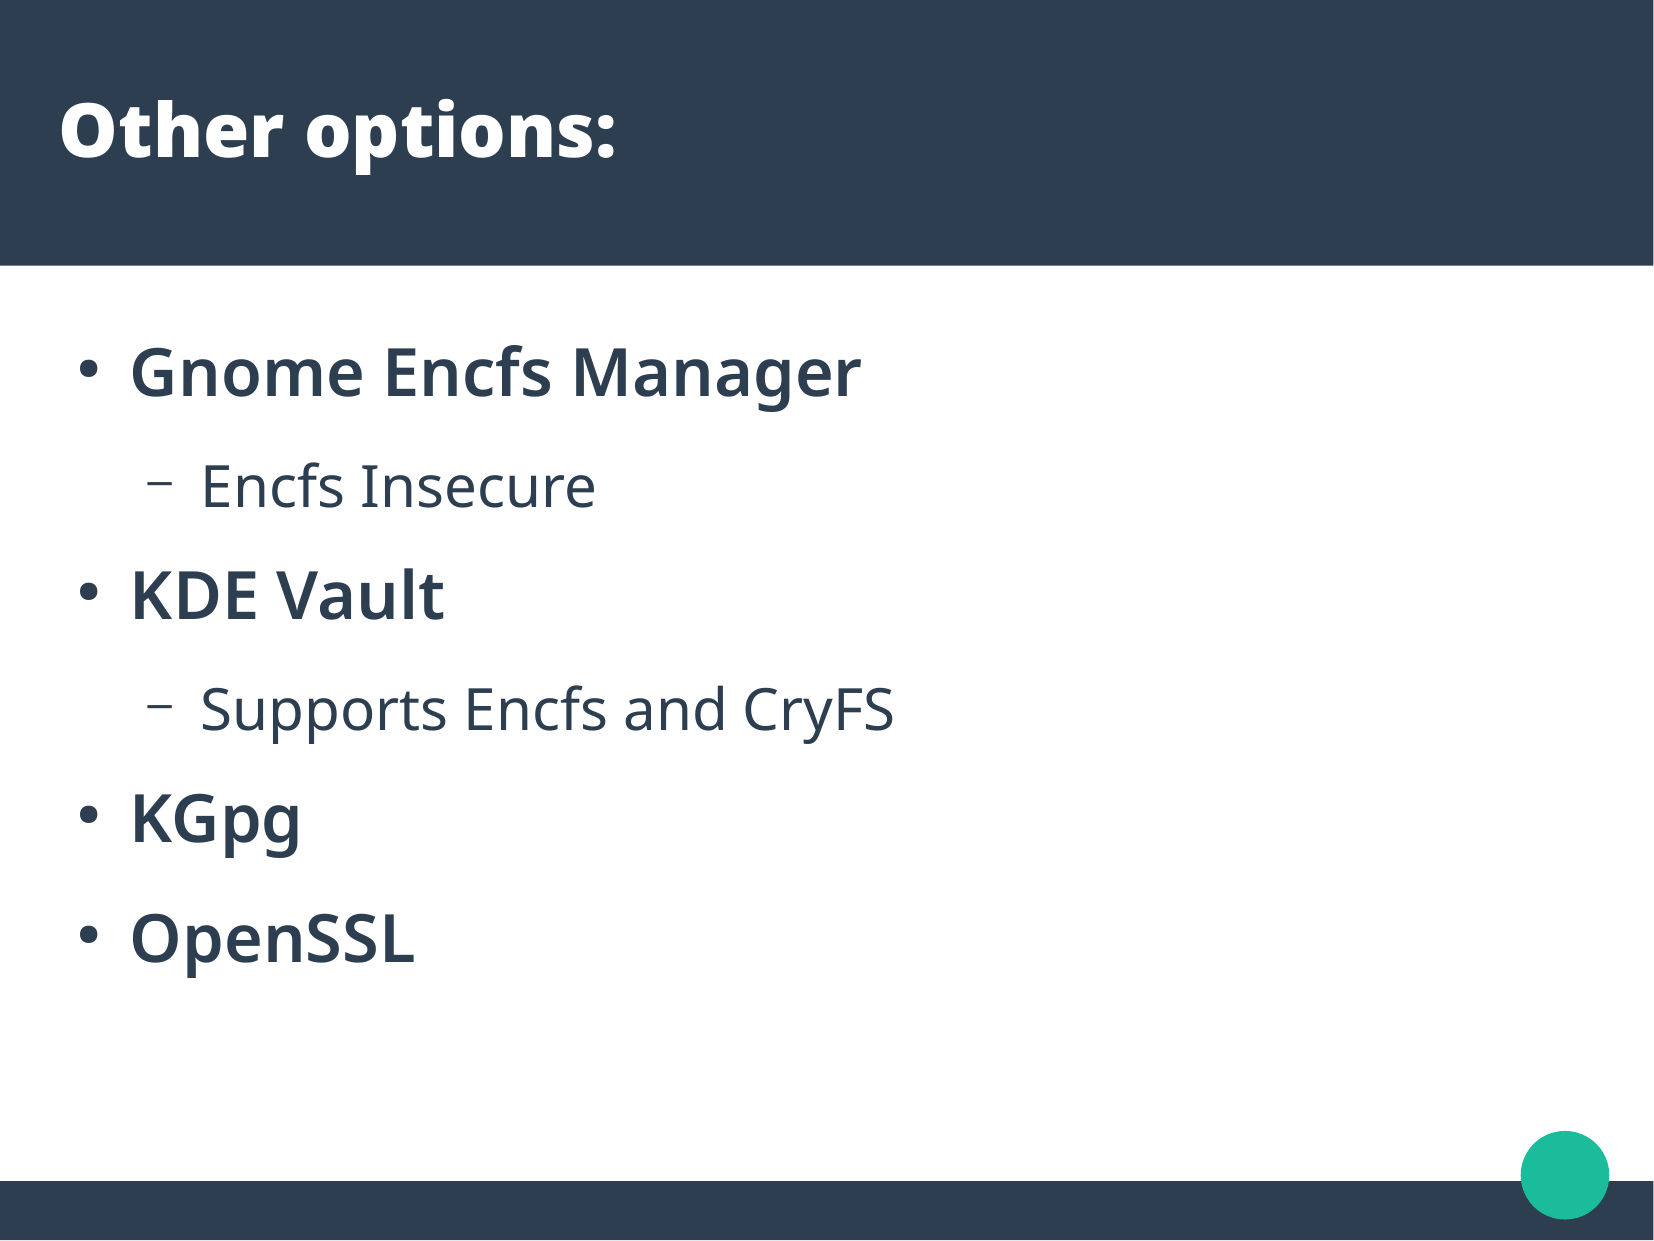

# Other options:
Gnome Encfs Manager
Encfs Insecure
KDE Vault
Supports Encfs and CryFS
KGpg
OpenSSL